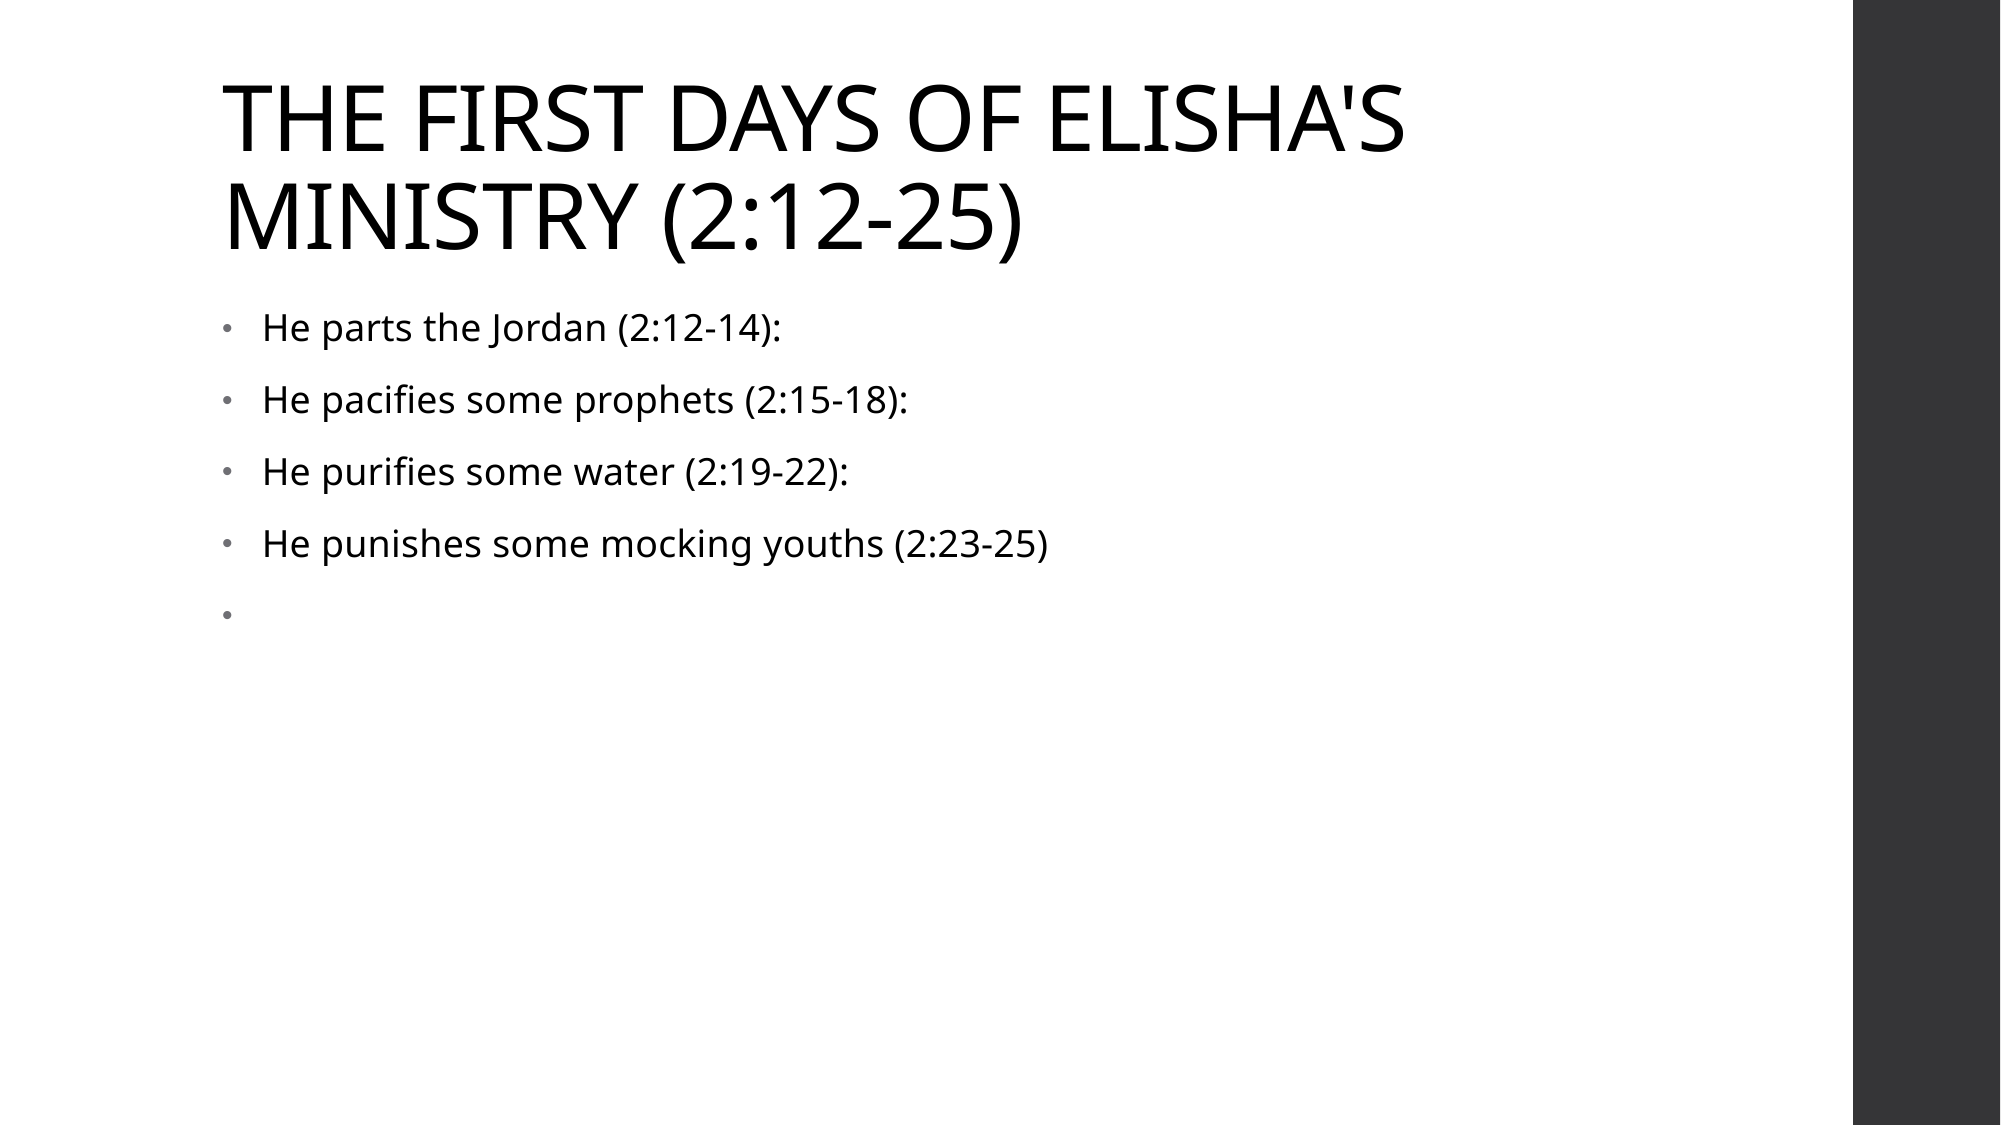

# THE FIRST DAYS OF ELISHA'S MINISTRY (2:12-25)
 He parts the Jordan (2:12-14):
 He pacifies some prophets (2:15-18):
 He purifies some water (2:19-22):
 He punishes some mocking youths (2:23-25)